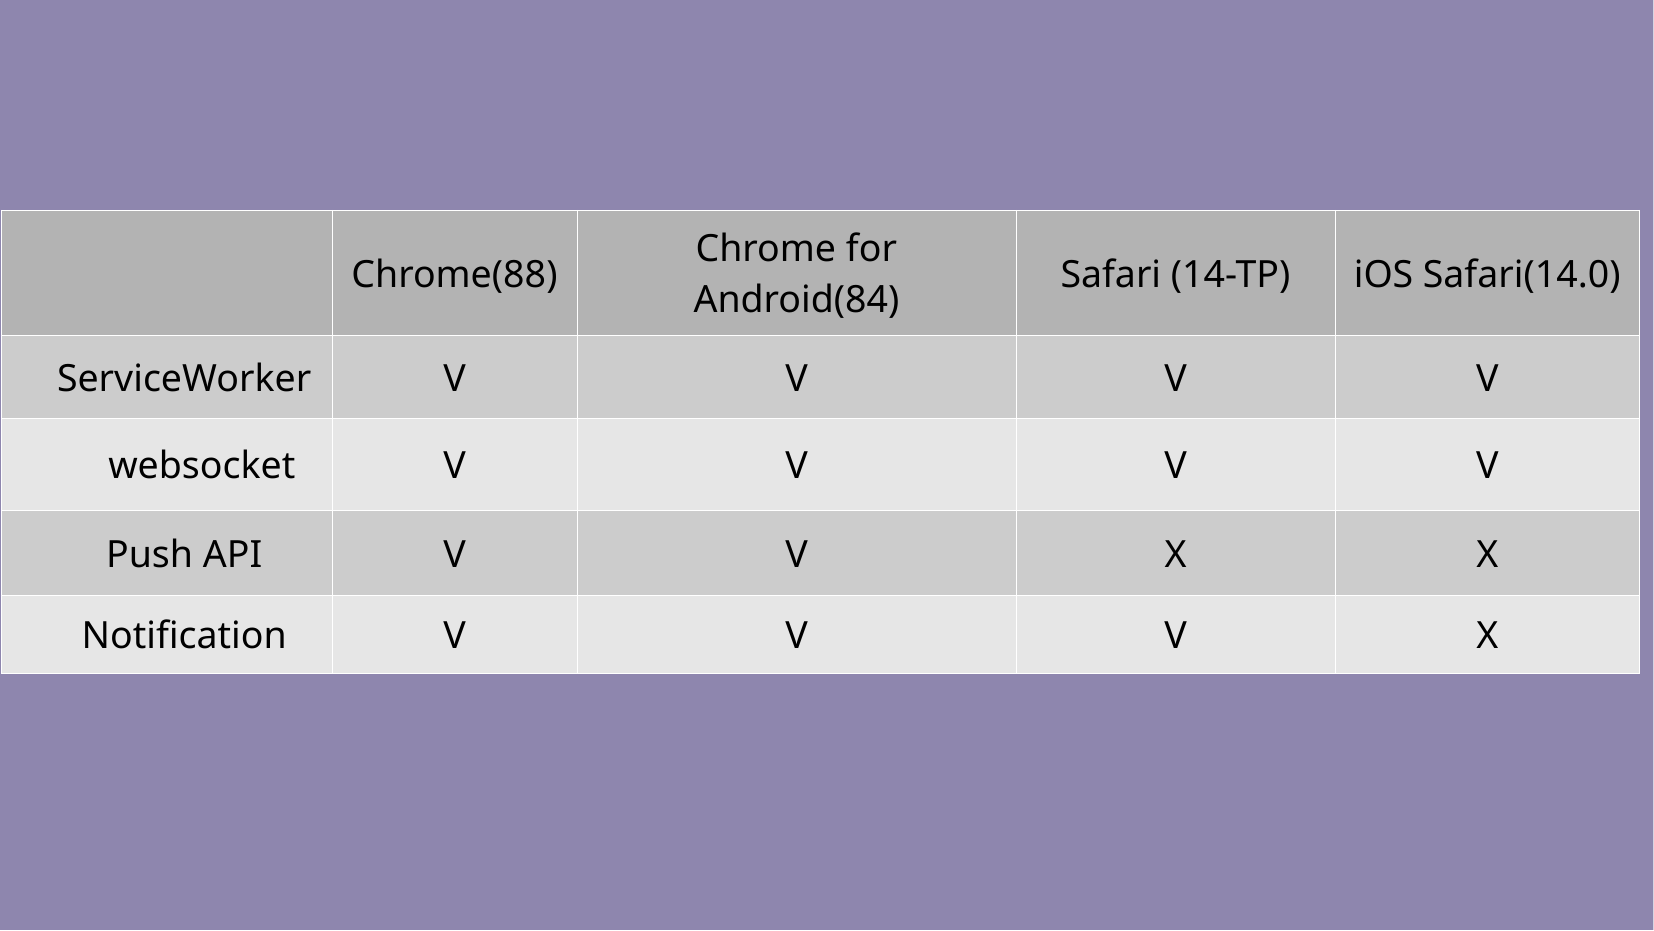

| | Chrome(88) | Chrome for Android(84) | Safari (14-TP) | iOS Safari(14.0) |
| --- | --- | --- | --- | --- |
| ServiceWorker | V | V | V | V |
| websocket | V | V | V | V |
| Push API | V | V | X | X |
| Notification | V | V | V | X |